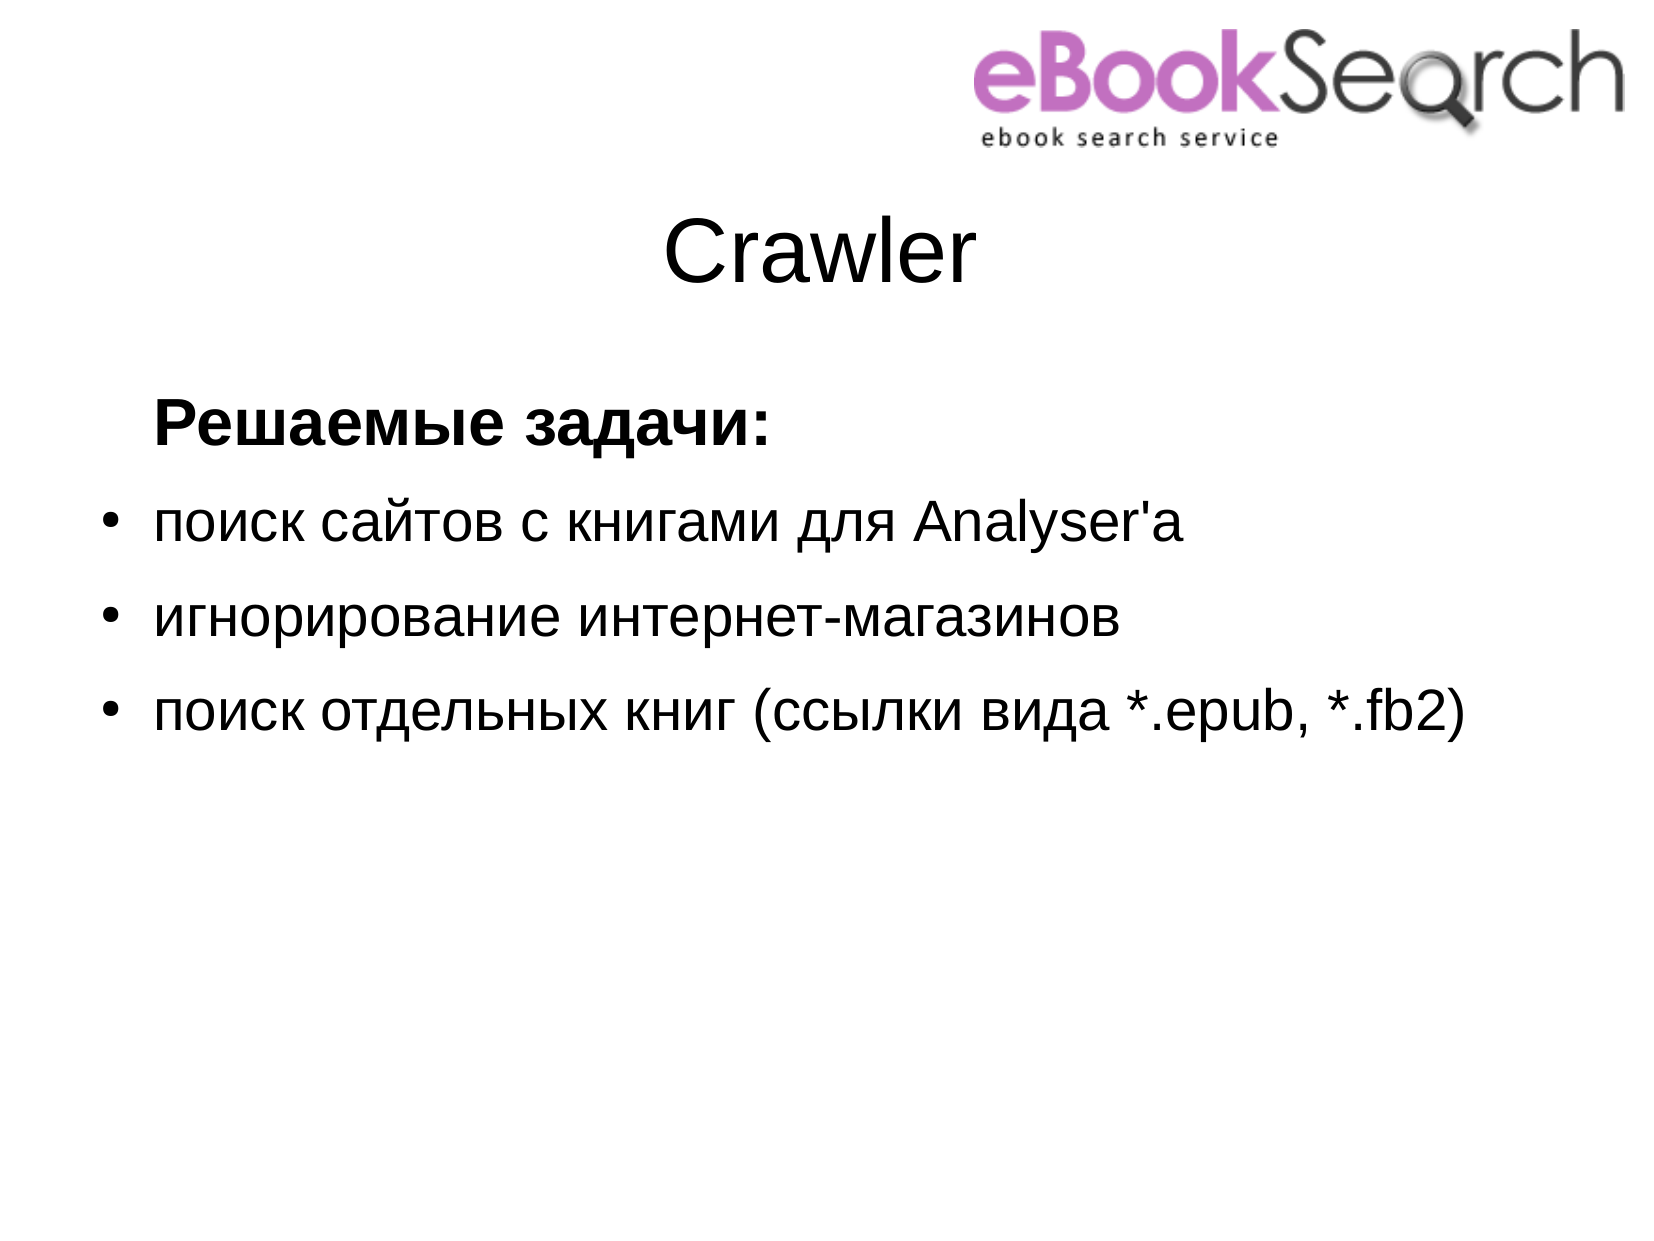

Crawler
# Решаемые задачи:
поиск сайтов с книгами для Analyser'а
игнорирование интернет-магазинов
поиск отдельных книг (ссылки вида *.epub, *.fb2)